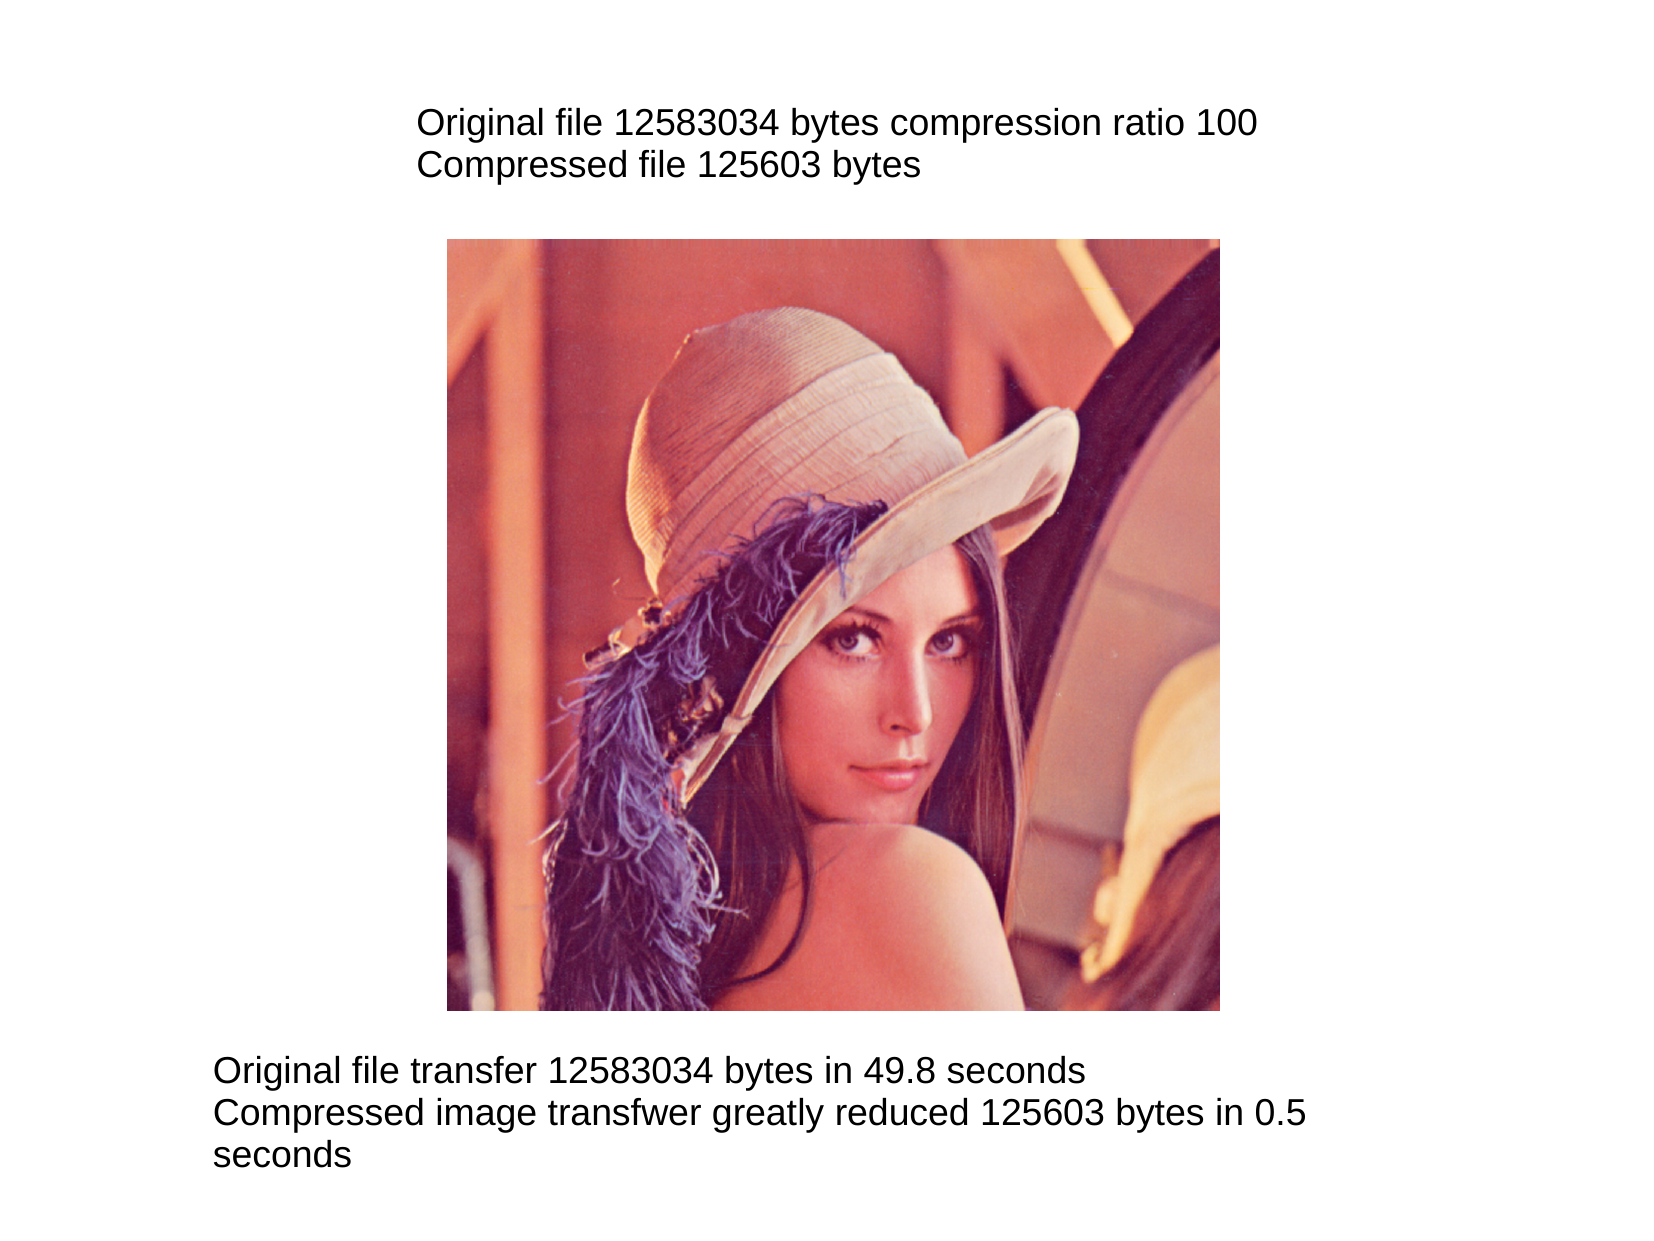

Original file 12583034 bytes compression ratio 100
Compressed file 125603 bytes
Original file transfer 12583034 bytes in 49.8 seconds
Compressed image transfwer greatly reduced 125603 bytes in 0.5 seconds